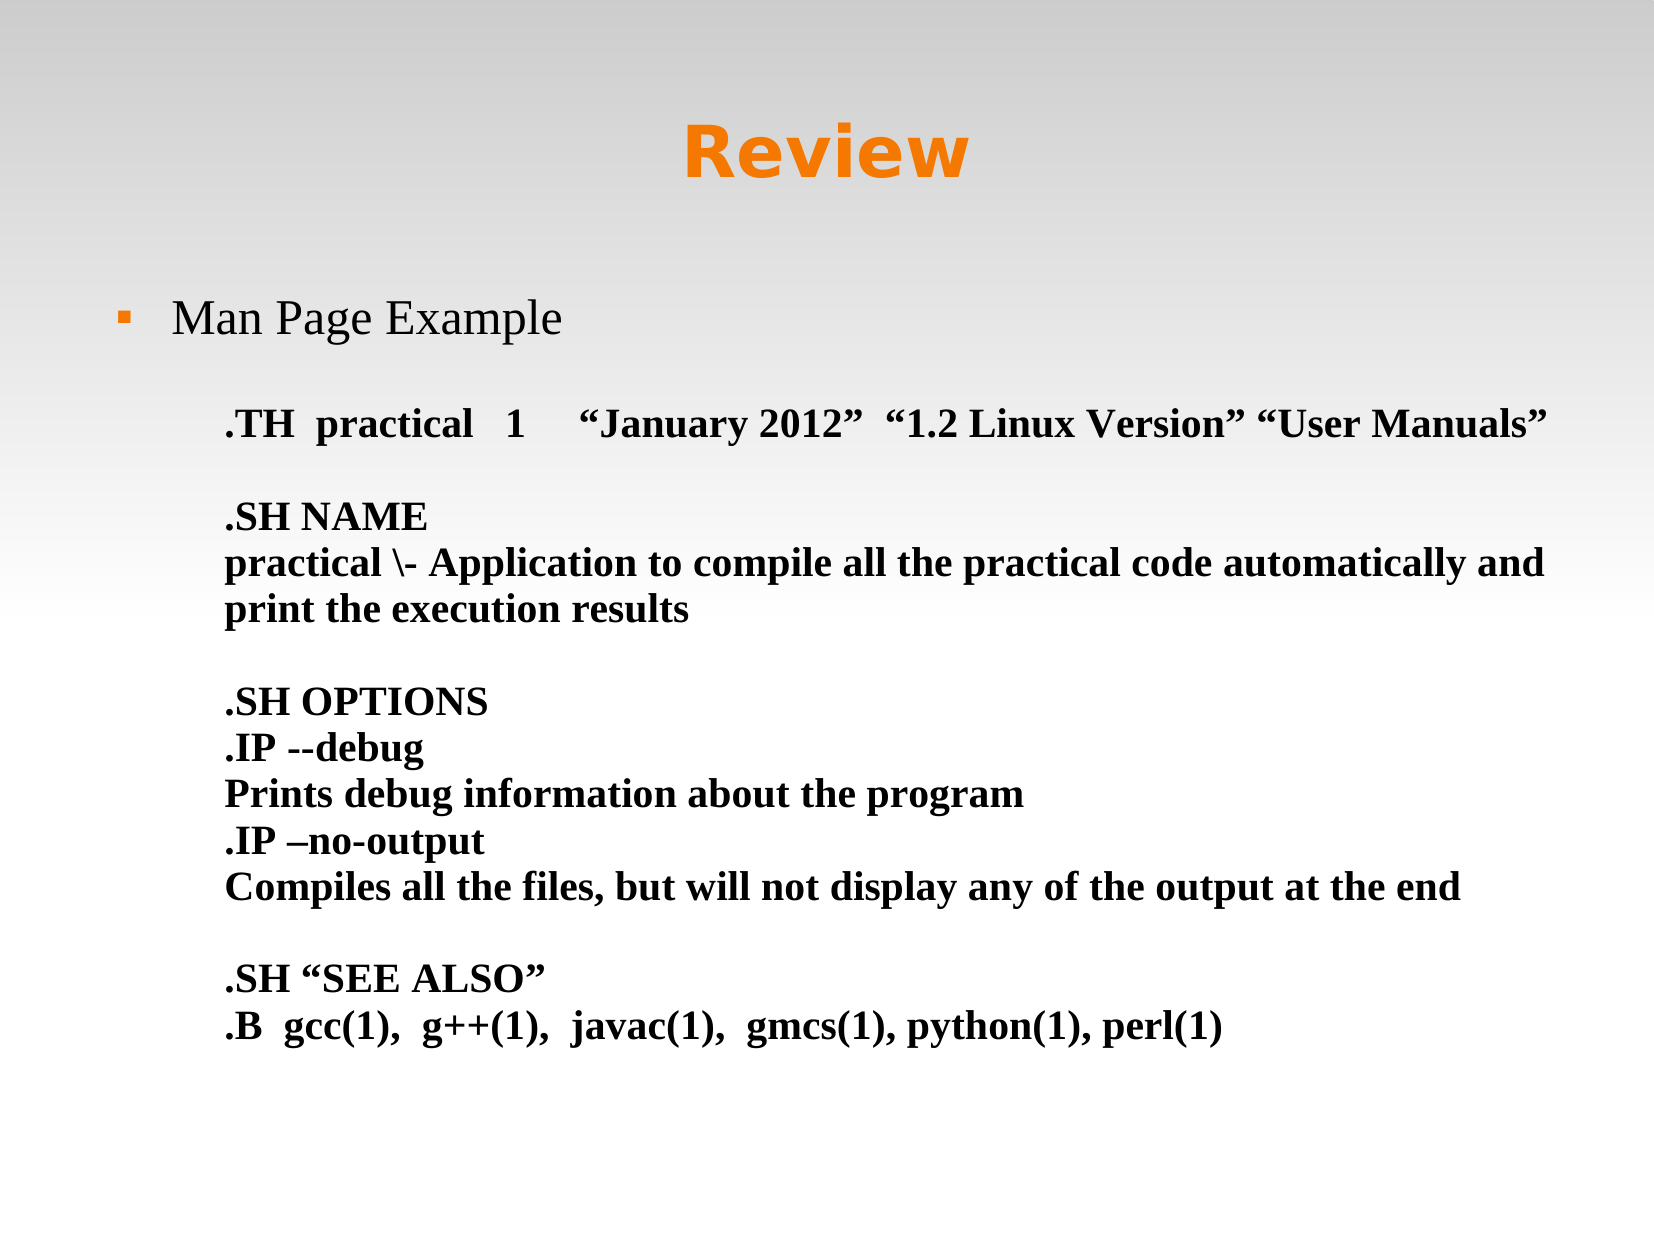

# Review
Man Page Example
.TH practical 1 “January 2012” “1.2 Linux Version” “User Manuals”
.SH NAME
practical \- Application to compile all the practical code automatically and print the execution results
.SH OPTIONS
.IP --debug
Prints debug information about the program
.IP –no-output
Compiles all the files, but will not display any of the output at the end
.SH “SEE ALSO”
.B gcc(1), g++(1), javac(1), gmcs(1), python(1), perl(1)